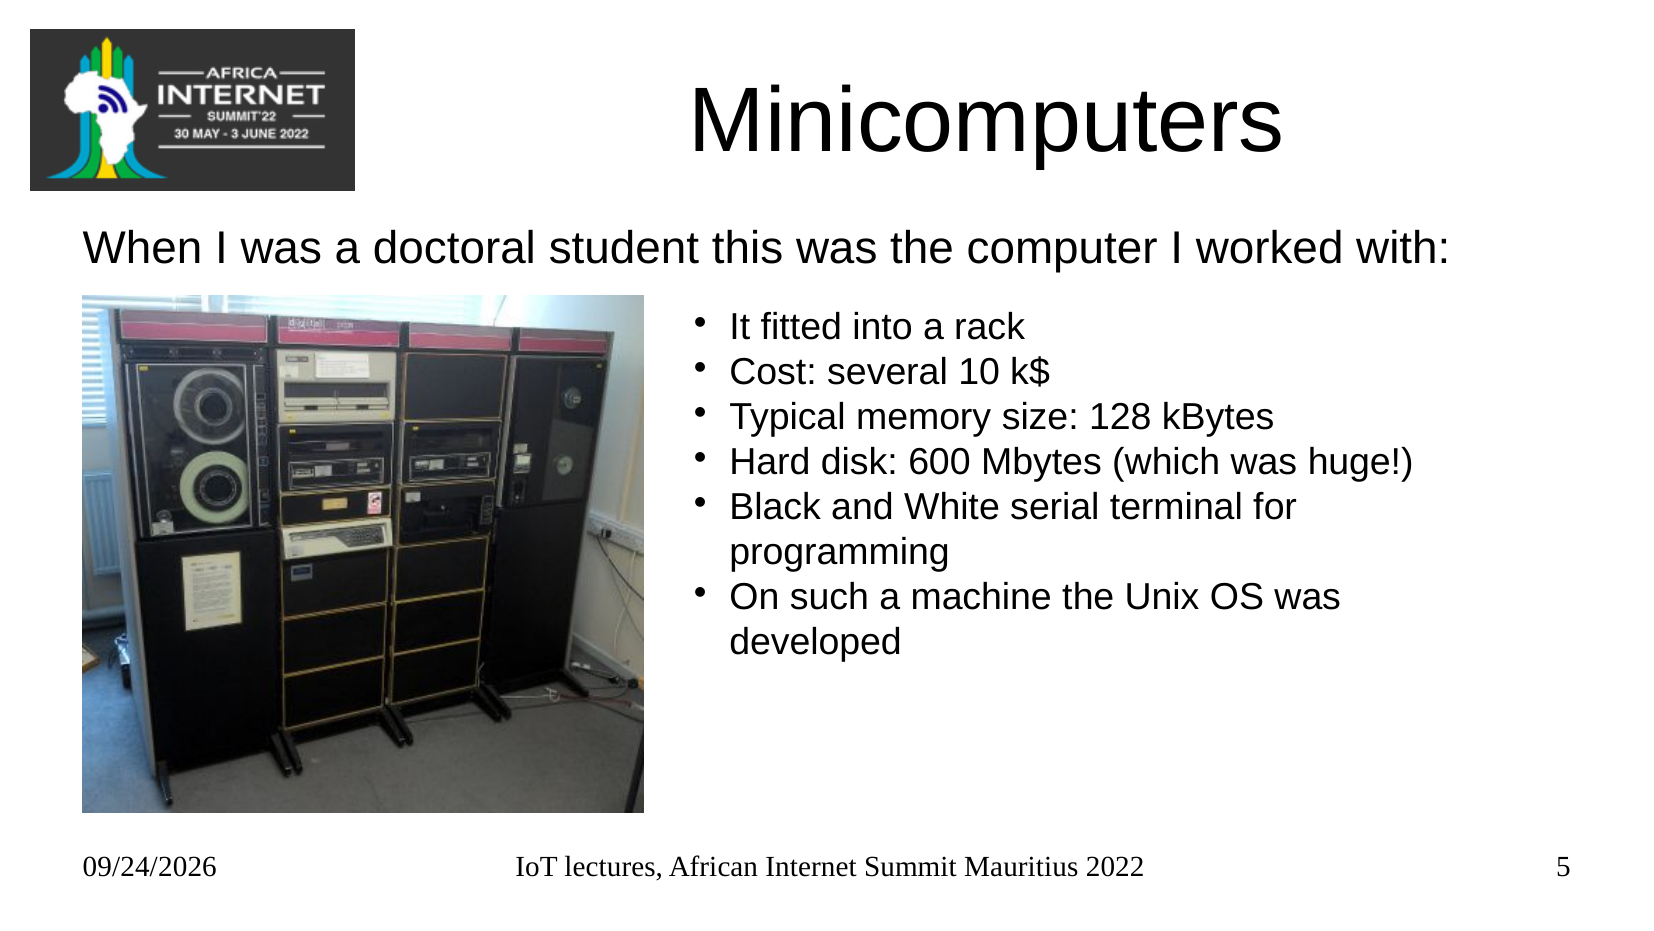

# Minicomputers
When I was a doctoral student this was the computer I worked with:
It fitted into a rack
Cost: several 10 k$
Typical memory size: 128 kBytes
Hard disk: 600 Mbytes (which was huge!)
Black and White serial terminal for programming
On such a machine the Unix OS was developed
IoT lectures, African Internet Summit Mauritius 2022
5